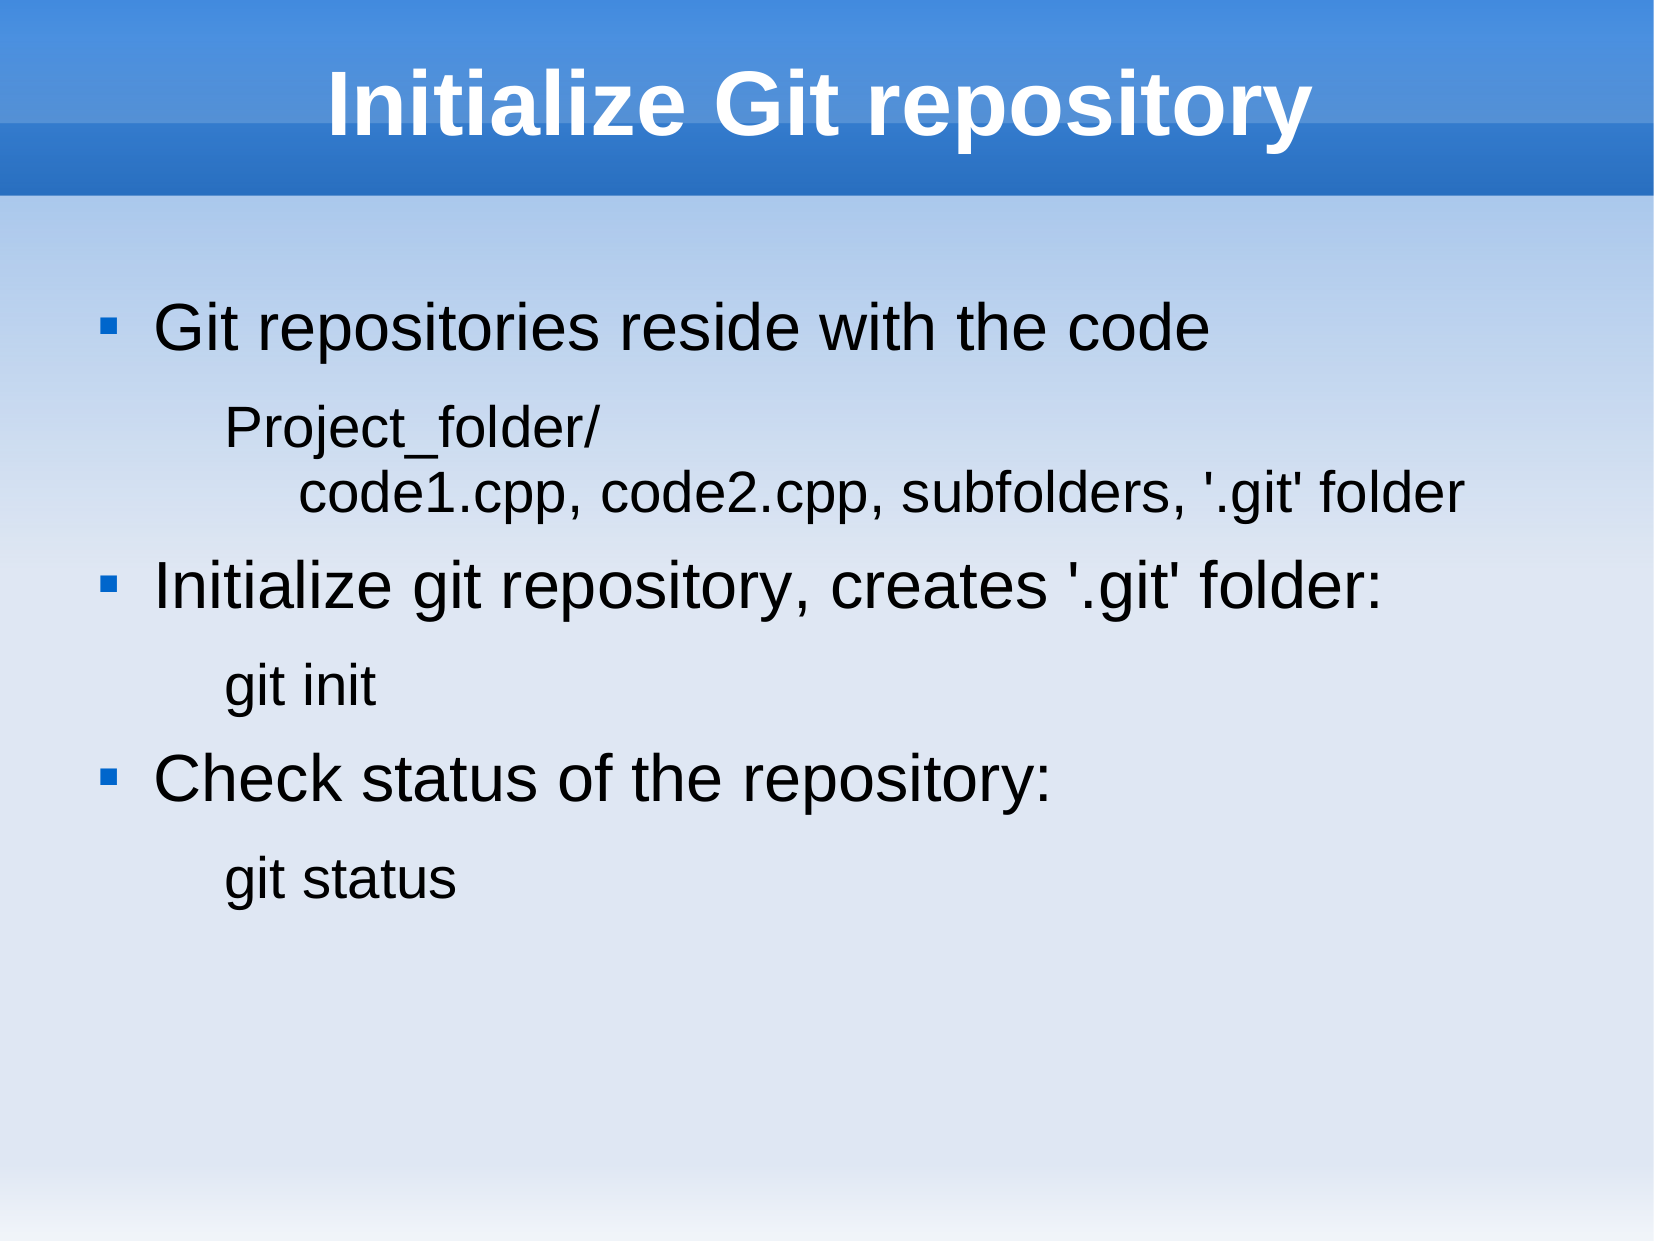

# Initialize Git repository
Git repositories reside with the code
Project_folder/
	code1.cpp, code2.cpp, subfolders, '.git' folder
Initialize git repository, creates '.git' folder:
git init
Check status of the repository:
git status